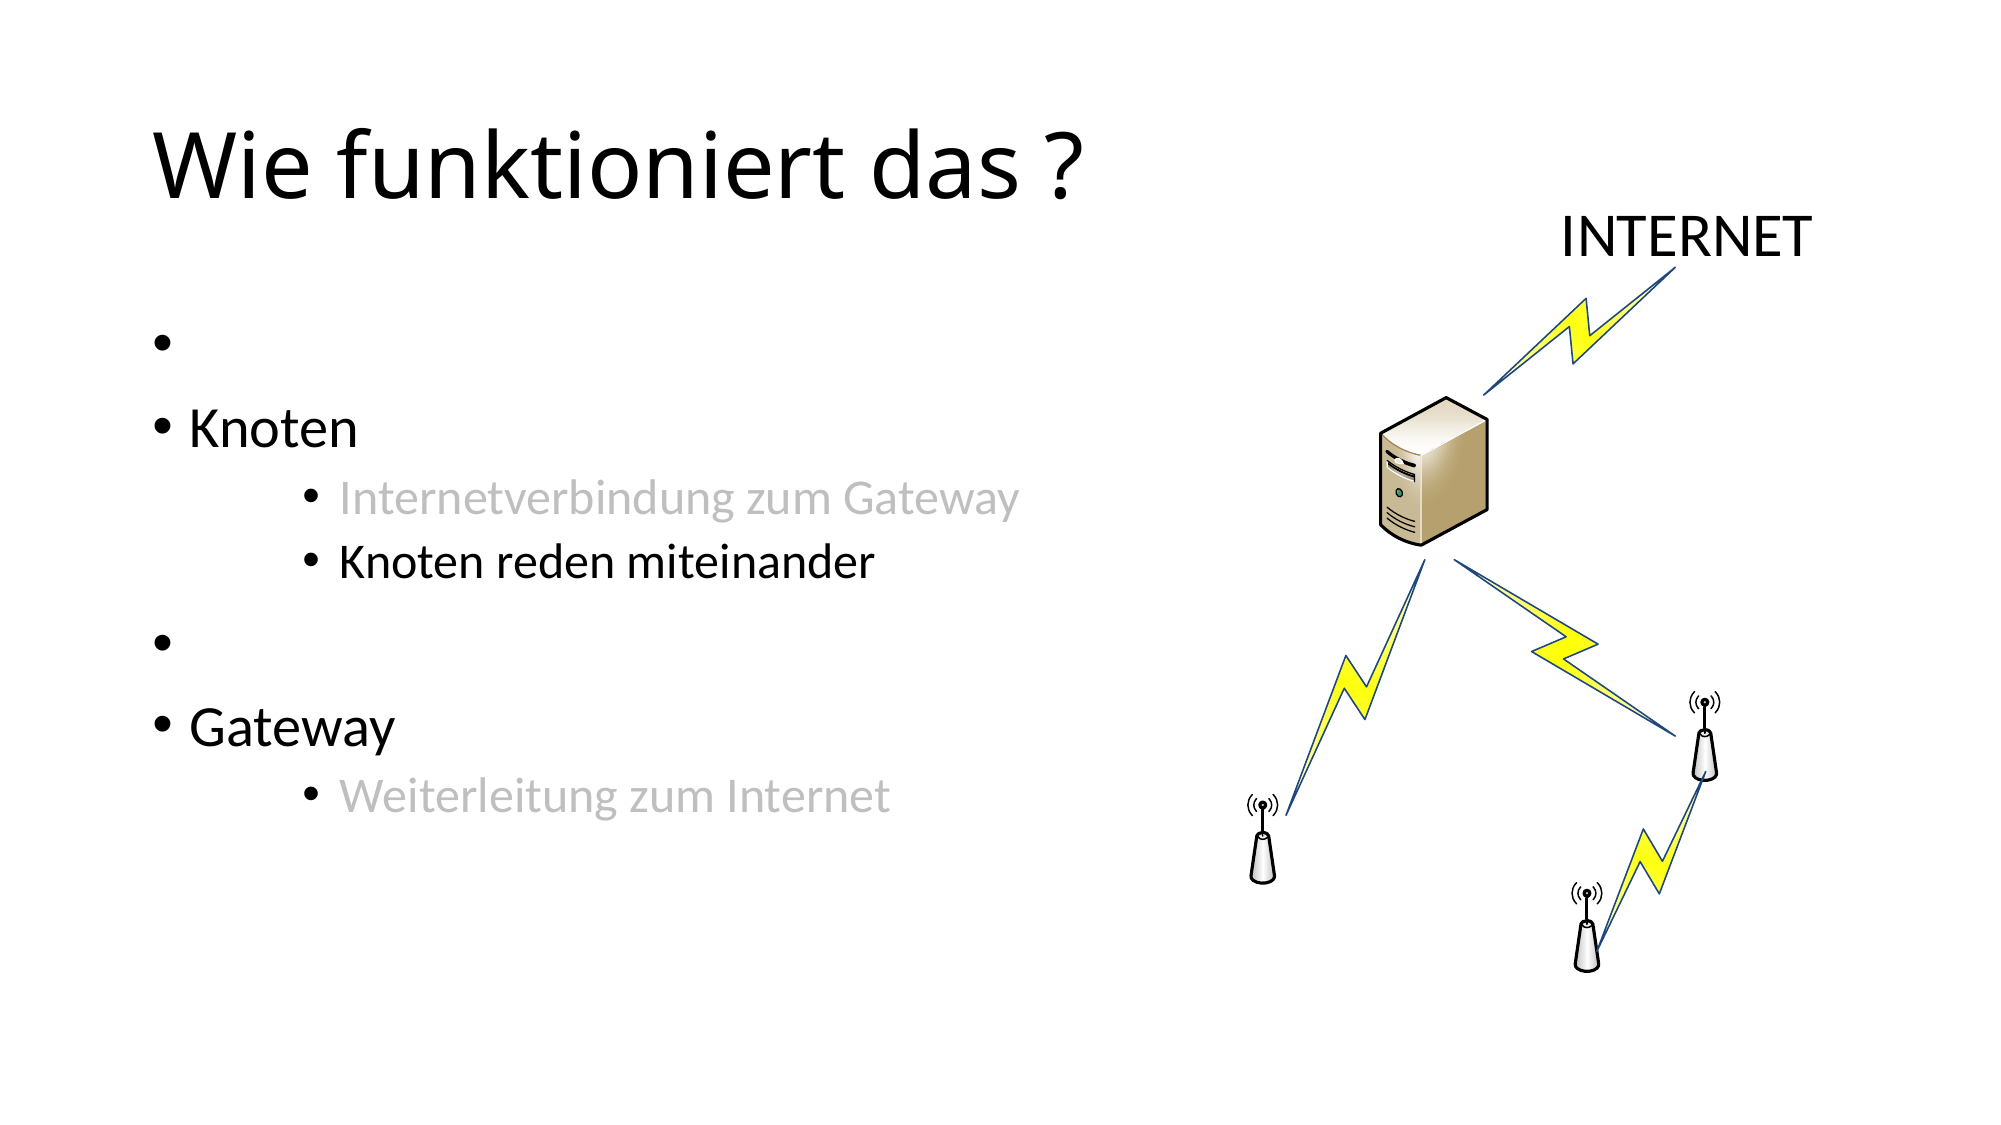

# Wie funktioniert das ?
Knoten
Internetverbindung zum Gateway
Knoten reden miteinander
Gateway
Weiterleitung zum Internet